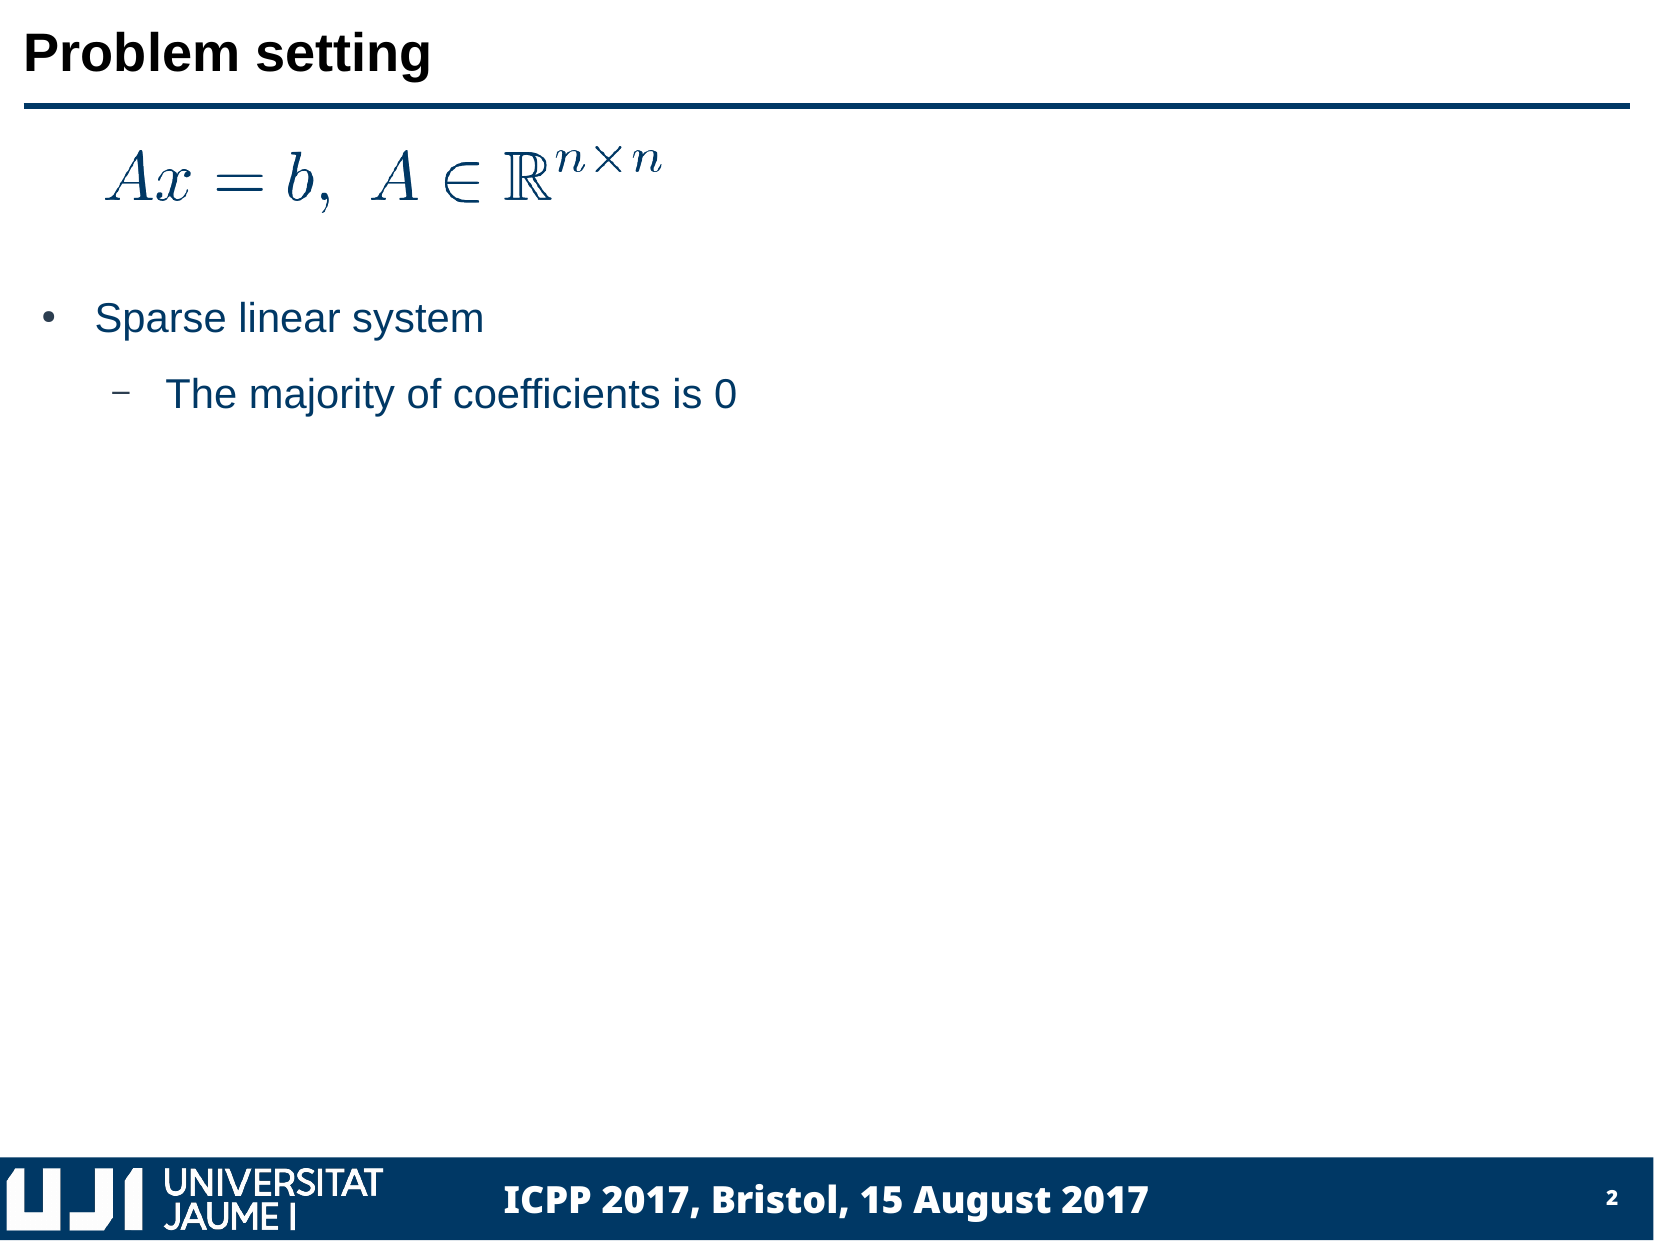

# Problem setting
Sparse linear system
The majority of coefficients is 0
ICPP 2017, Bristol, 15 August 2017
2